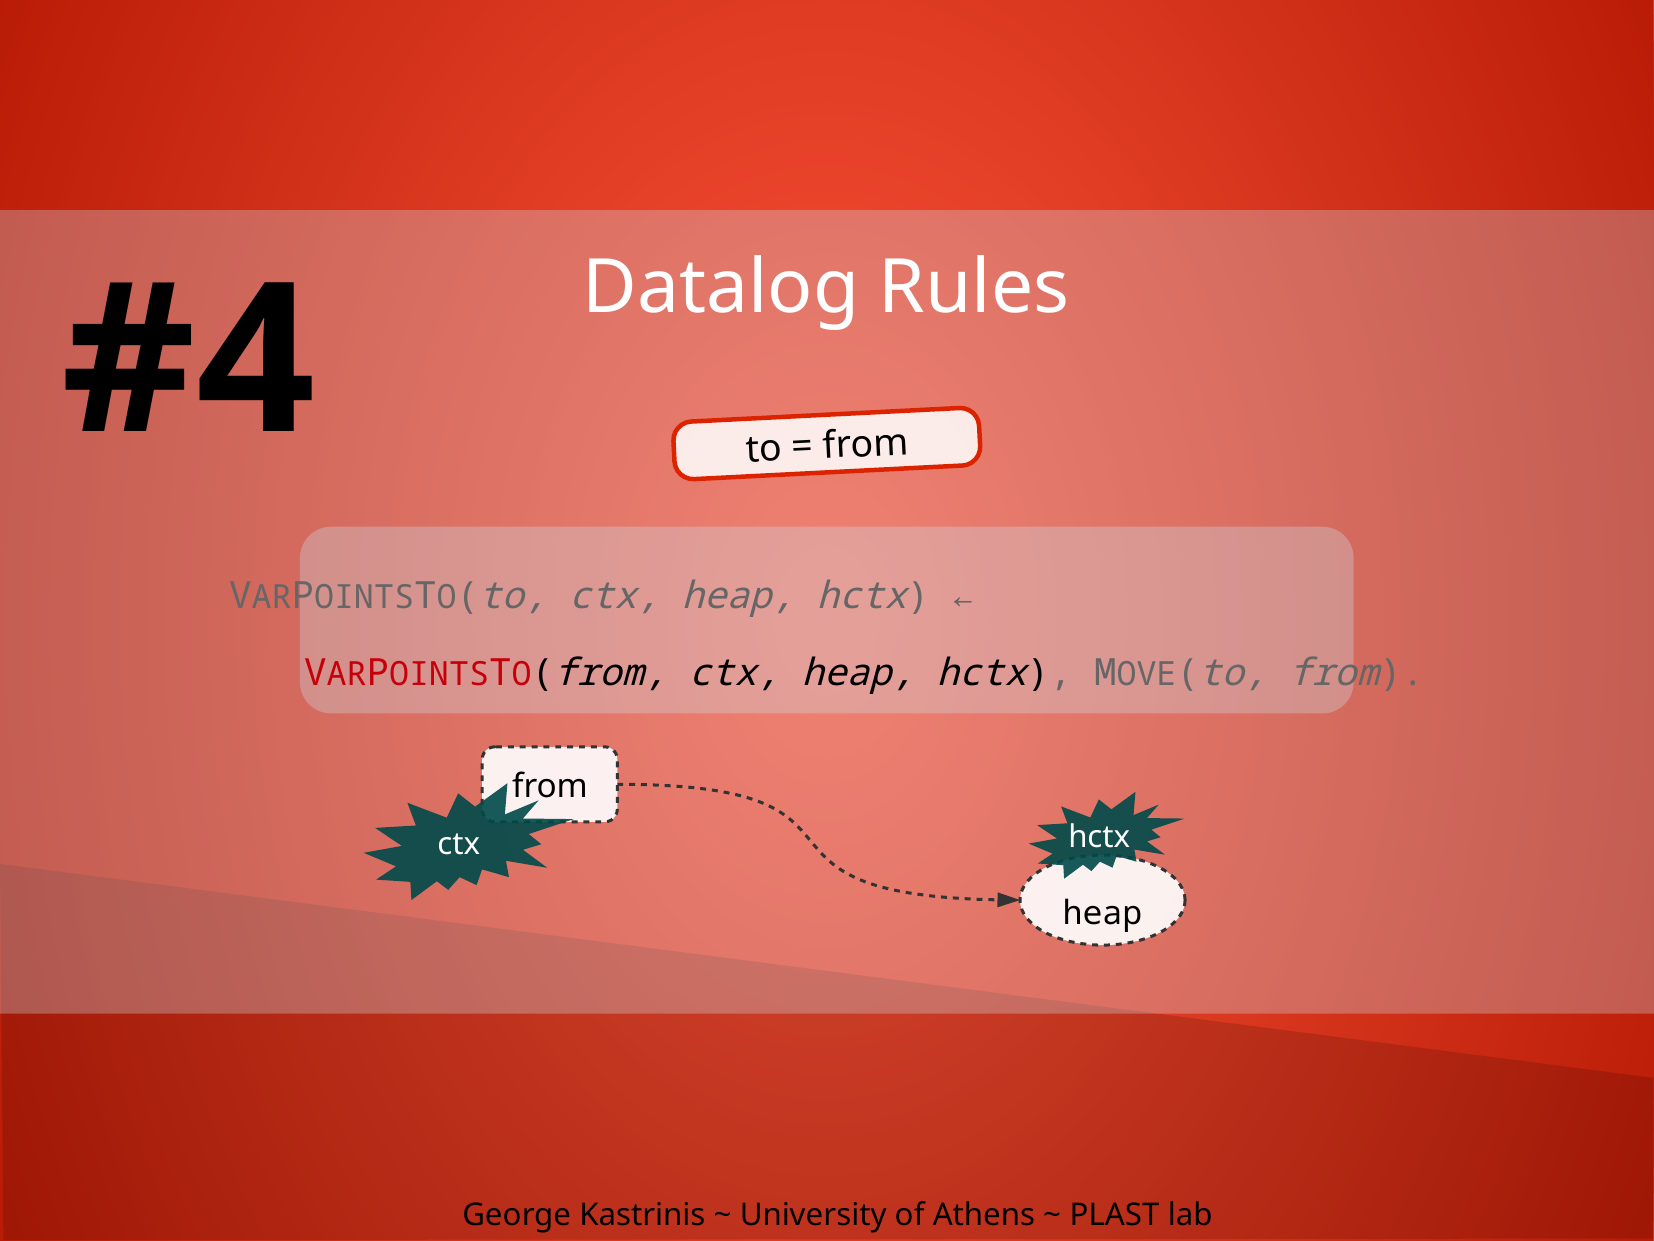

#4
Datalog Rules
to = from
VARPOINTSTO(to, ctx, heap, hctx) ←
	VARPOINTSTO(from, ctx, heap, hctx), MOVE(to, from).
from
ctx
hctx
heap
George Kastrinis ~ University of Athens ~ PLAST lab